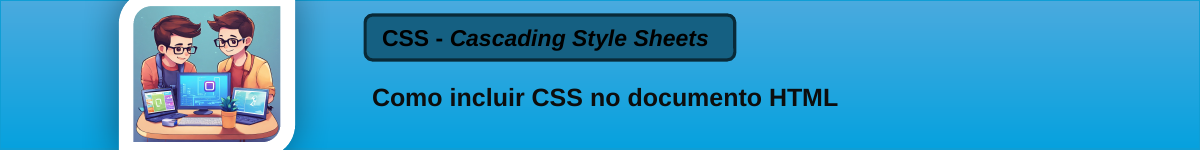

CSS - Cascading Style Sheets
Como incluir CSS no documento HTML